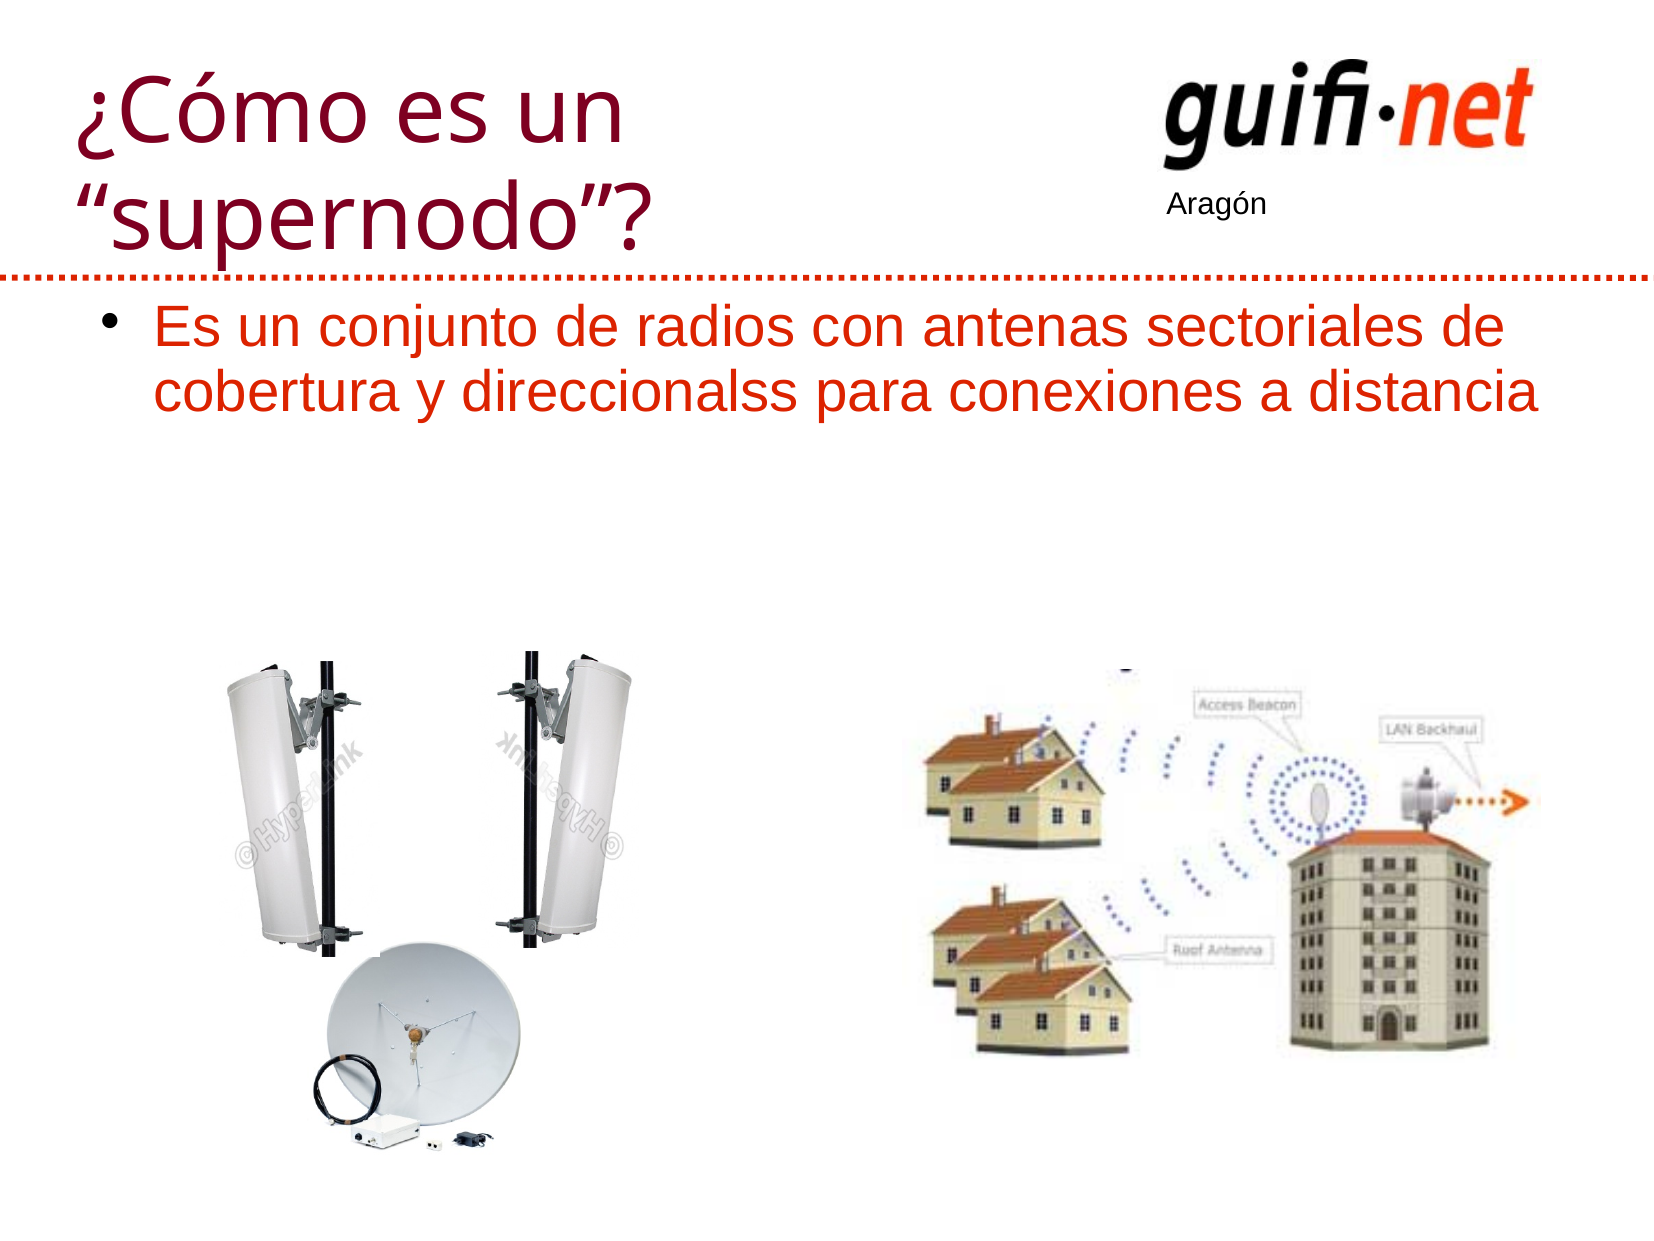

# ¿Cómo es un “supernodo”?
Es un conjunto de radios con antenas sectoriales de cobertura y direccionalss para conexiones a distancia